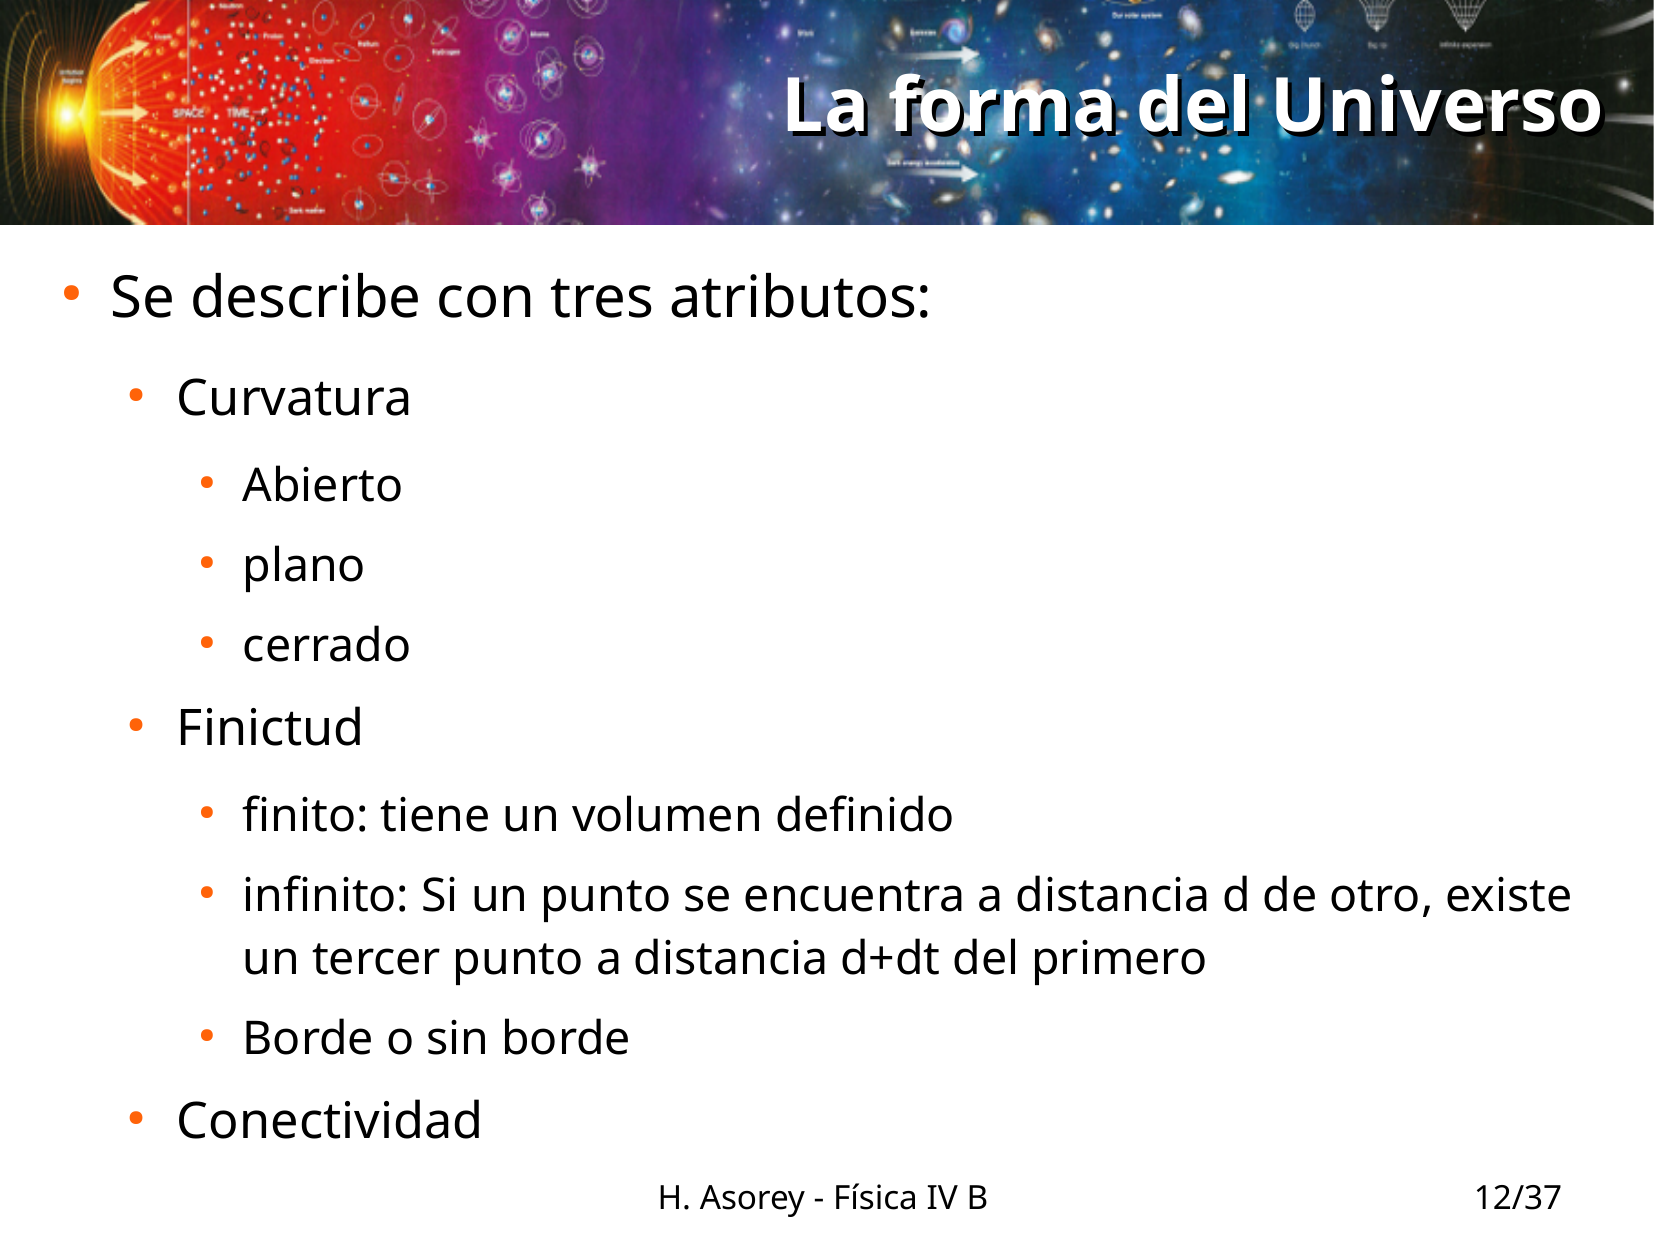

# La forma del Universo
Se describe con tres atributos:
Curvatura
Abierto
plano
cerrado
Finictud
finito: tiene un volumen definido
infinito: Si un punto se encuentra a distancia d de otro, existe un tercer punto a distancia d+dt del primero
Borde o sin borde
Conectividad
H. Asorey - Física IV B
12